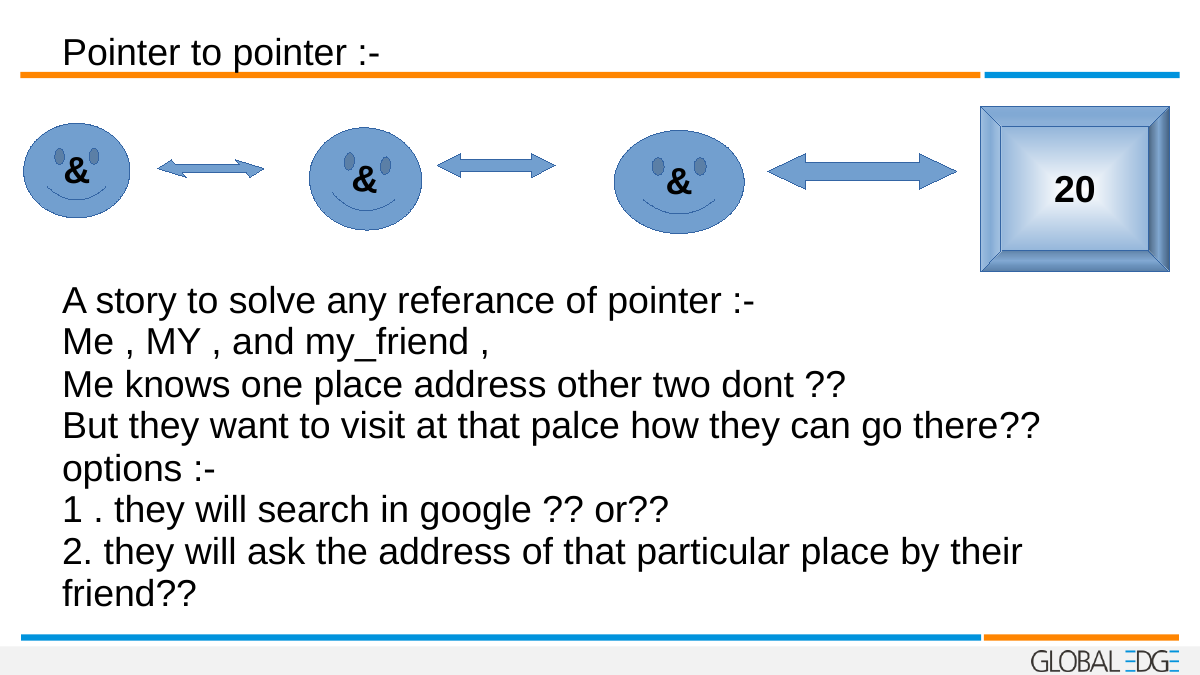

Pointer to pointer :-
20
&
&
&
#
A story to solve any referance of pointer :-
Me , MY , and my_friend ,
Me knows one place address other two dont ??
But they want to visit at that palce how they can go there​​??
options :-
1 . they will search in google ?? or??
2. they will ask the address of that particular place by their friend??